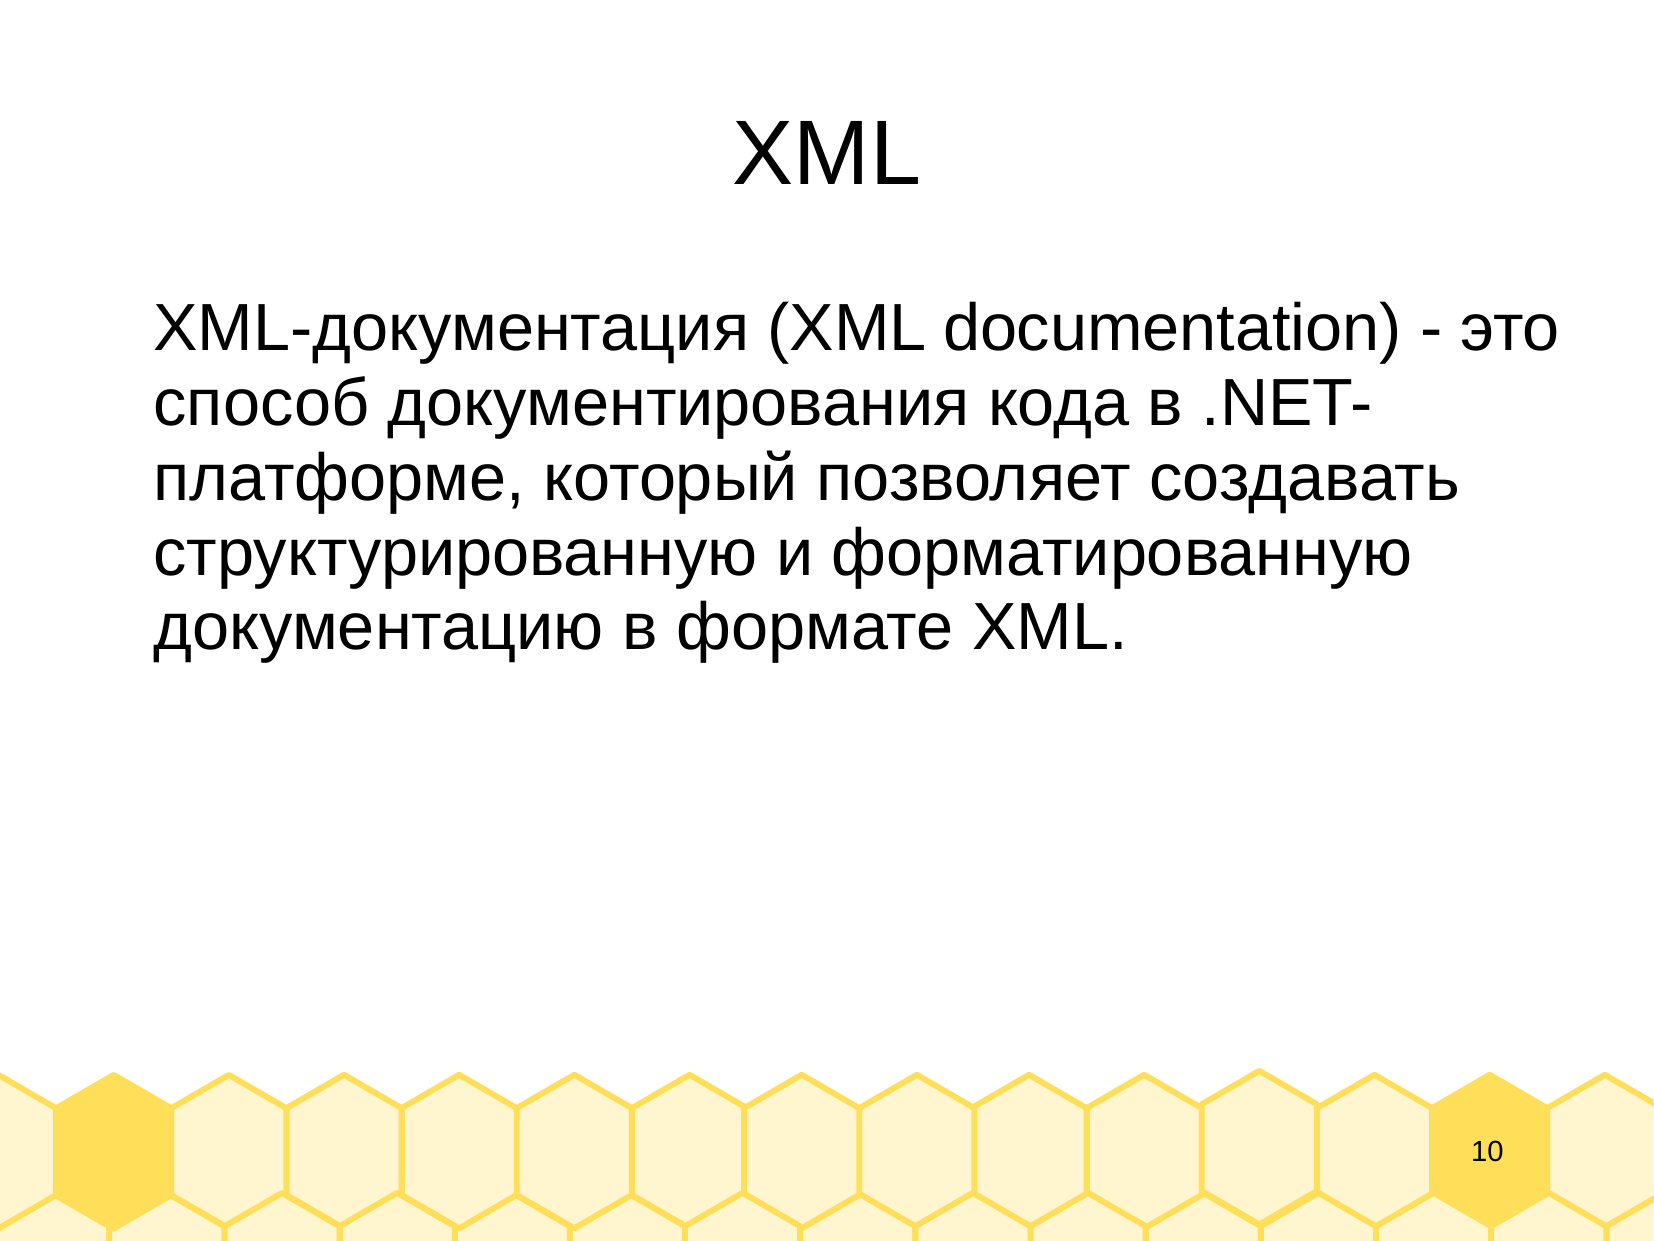

# XML
XML-документация (XML documentation) - это способ документирования кода в .NET-платформе, который позволяет создавать структурированную и форматированную документацию в формате XML.